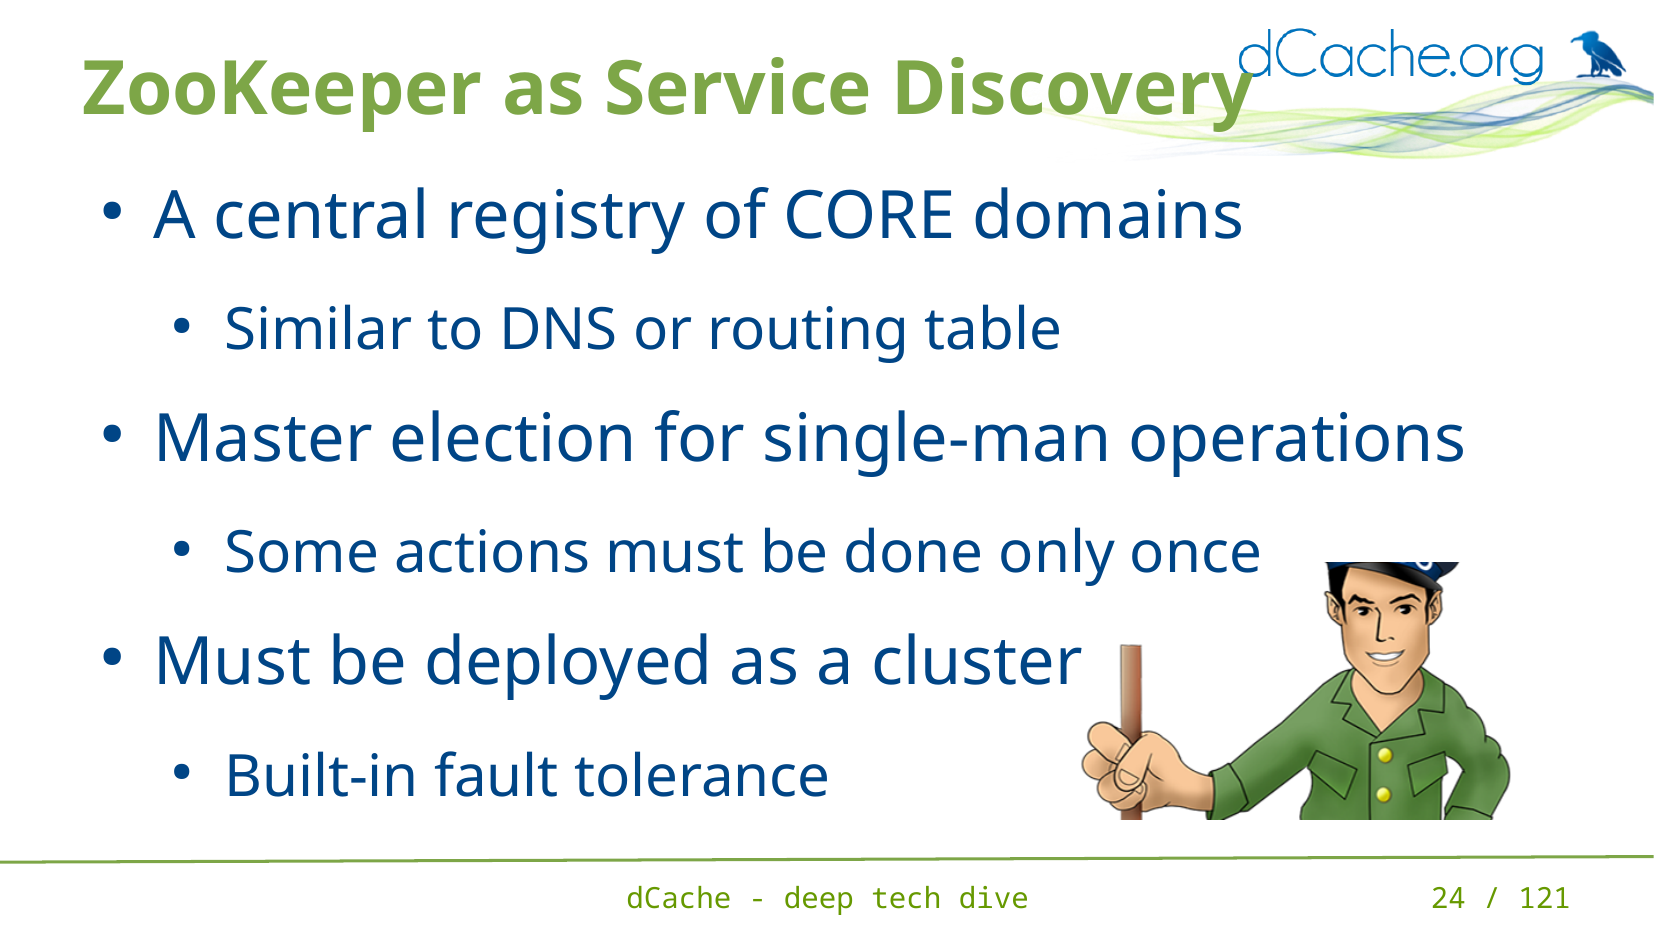

# ZooKeeper as Service Discovery
A central registry of CORE domains
Similar to DNS or routing table
Master election for single-man operations
Some actions must be done only once
Must be deployed as a cluster
Built-in fault tolerance
dCache - deep tech dive
24